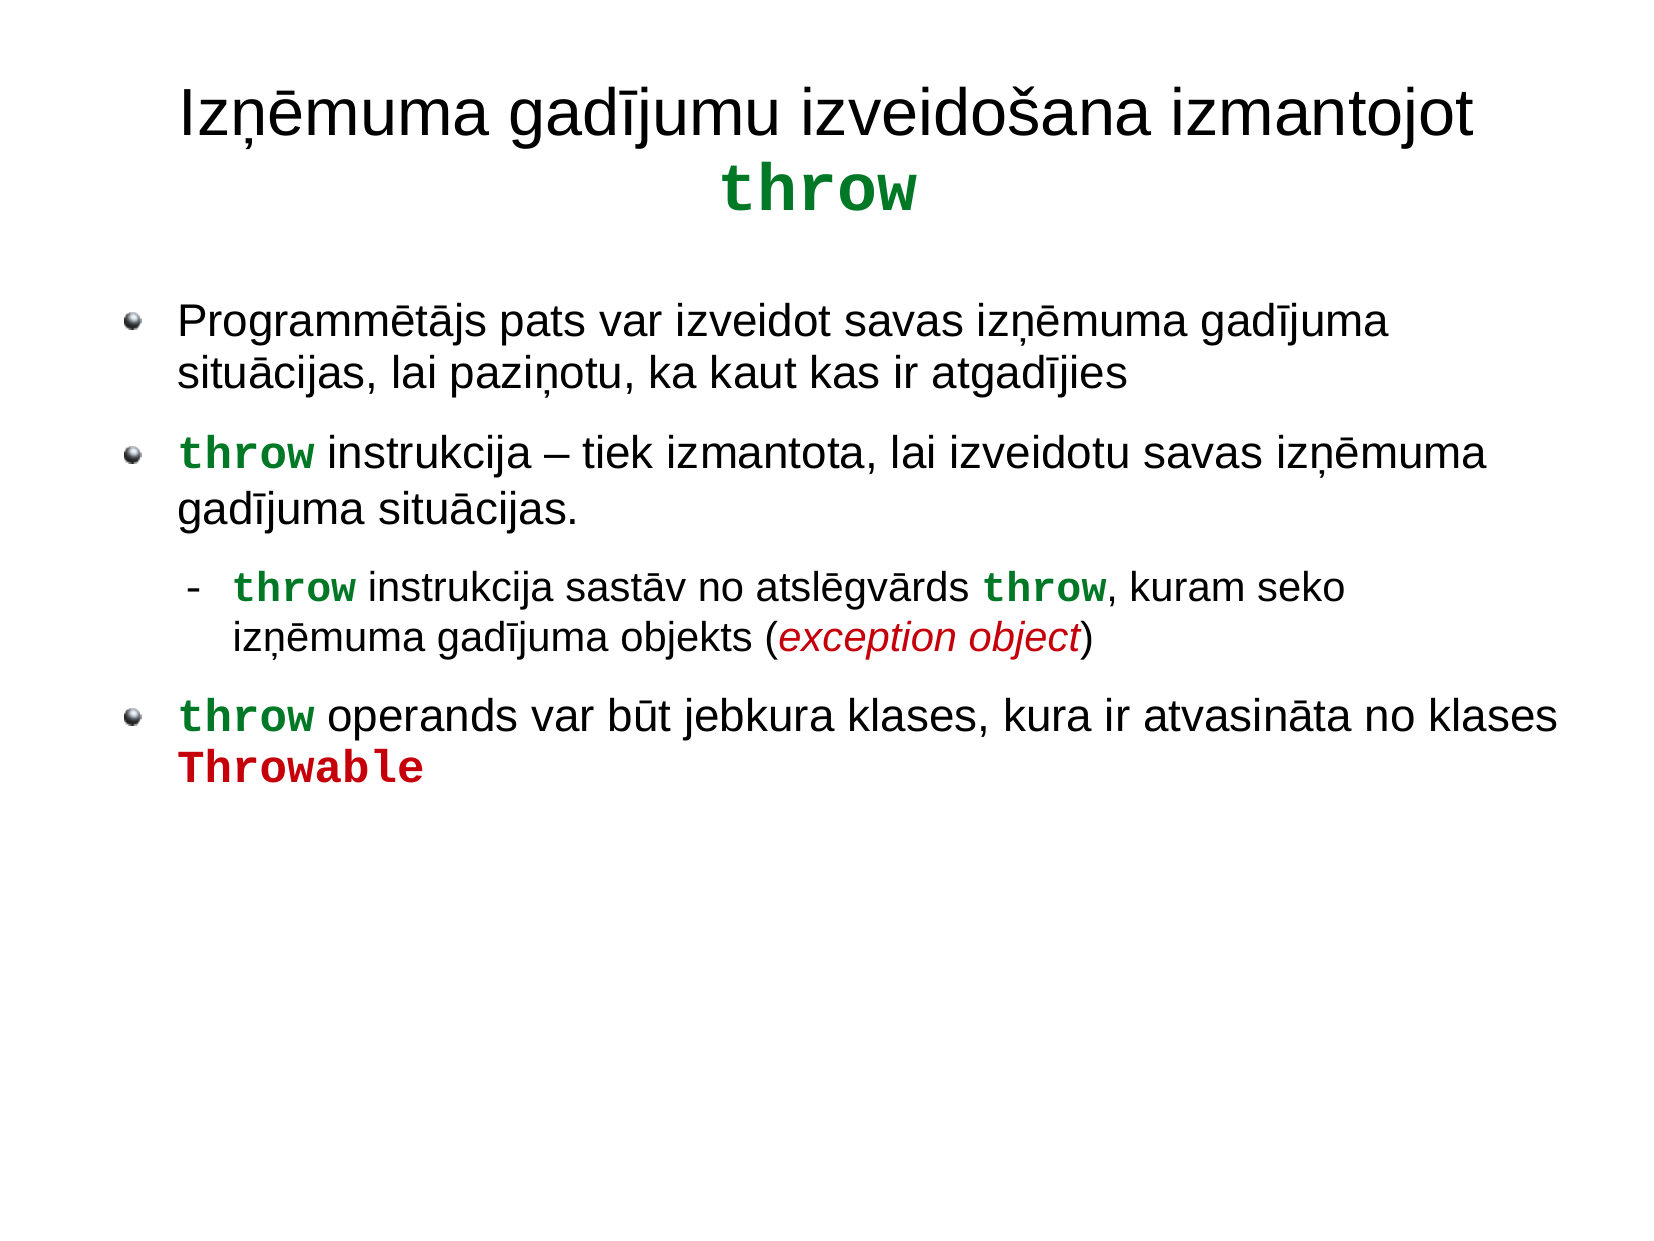

# Izņēmuma gadījumu izveidošana izmantojot throw
Programmētājs pats var izveidot savas izņēmuma gadījuma situācijas, lai paziņotu, ka kaut kas ir atgadījies
throw instrukcija – tiek izmantota, lai izveidotu savas izņēmuma gadījuma situācijas.
 - throw instrukcija sastāv no atslēgvārds throw, kuram seko izņēmuma gadījuma objekts (exception object)
throw operands var būt jebkura klases, kura ir atvasināta no klases Throwable